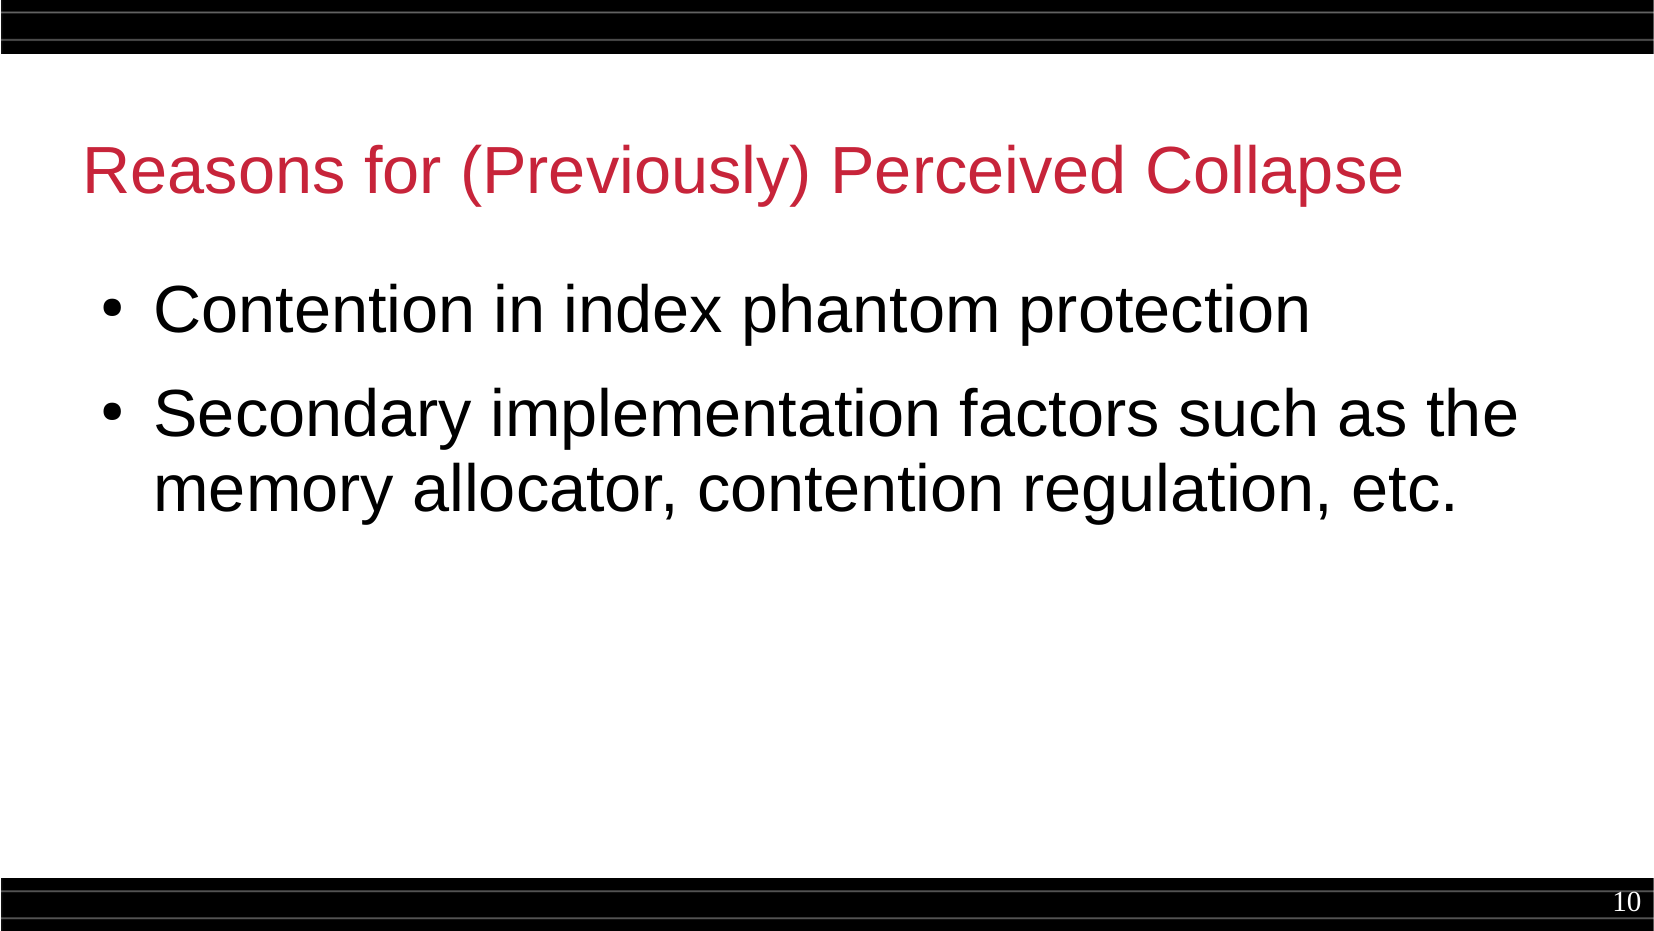

# Reasons for (Previously) Perceived Collapse
Contention in index phantom protection
Secondary implementation factors such as the memory allocator, contention regulation, etc.